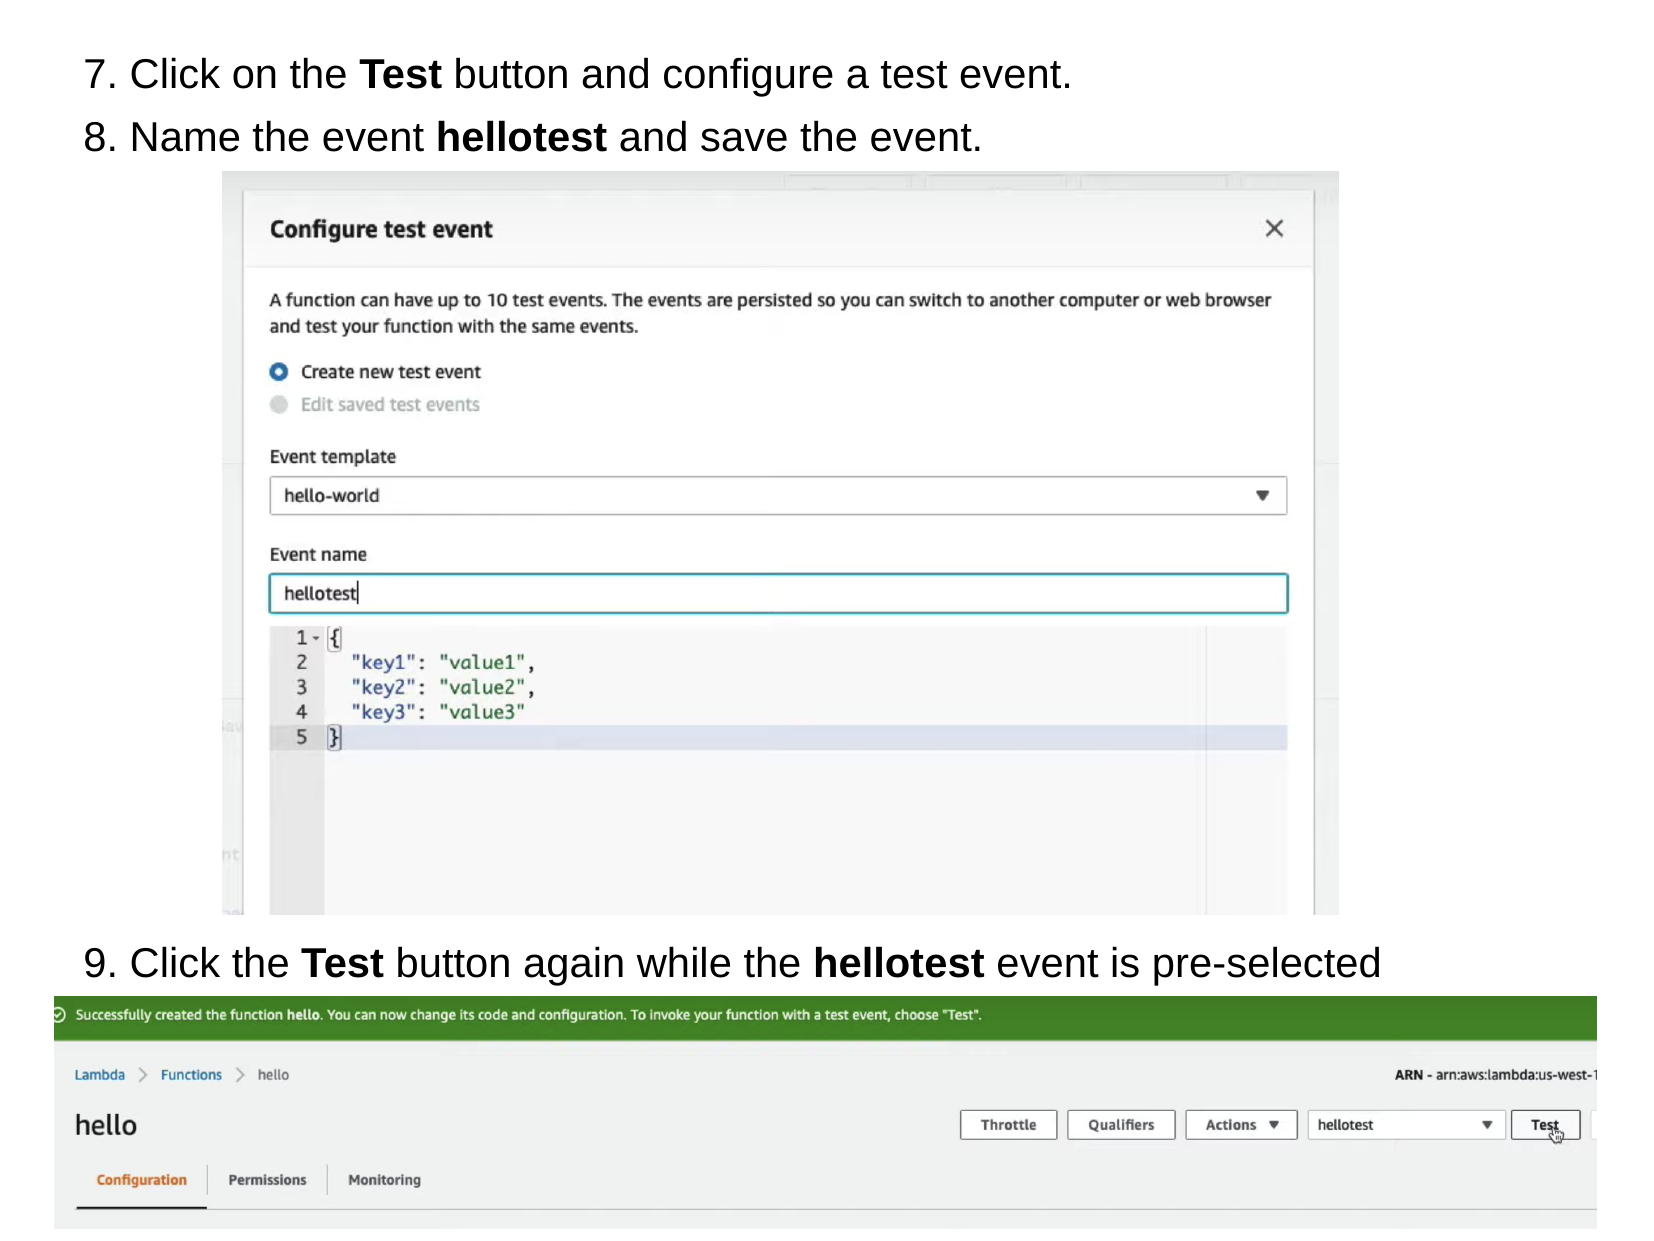

# 7. Click on the Test button and configure a test event.
8. Name the event hellotest and save the event.
9. Click the Test button again while the hellotest event is pre-selected